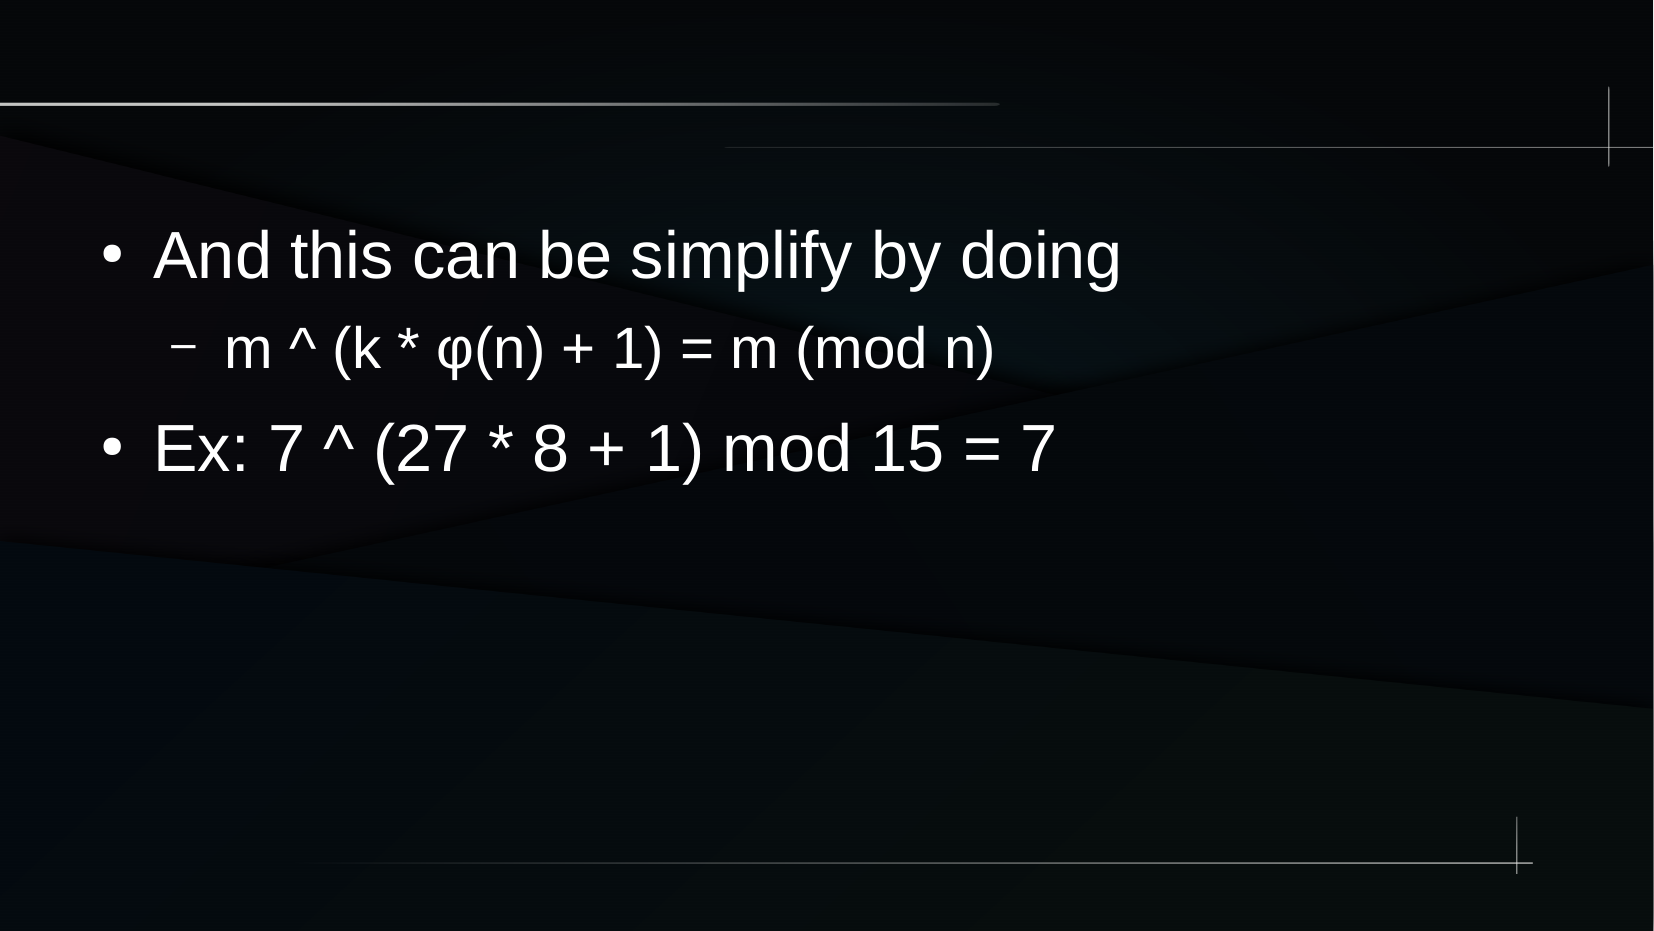

#
And this can be simplify by doing
m ^ (k * φ(n) + 1) = m (mod n)
Ex: 7 ^ (27 * 8 + 1) mod 15 = 7